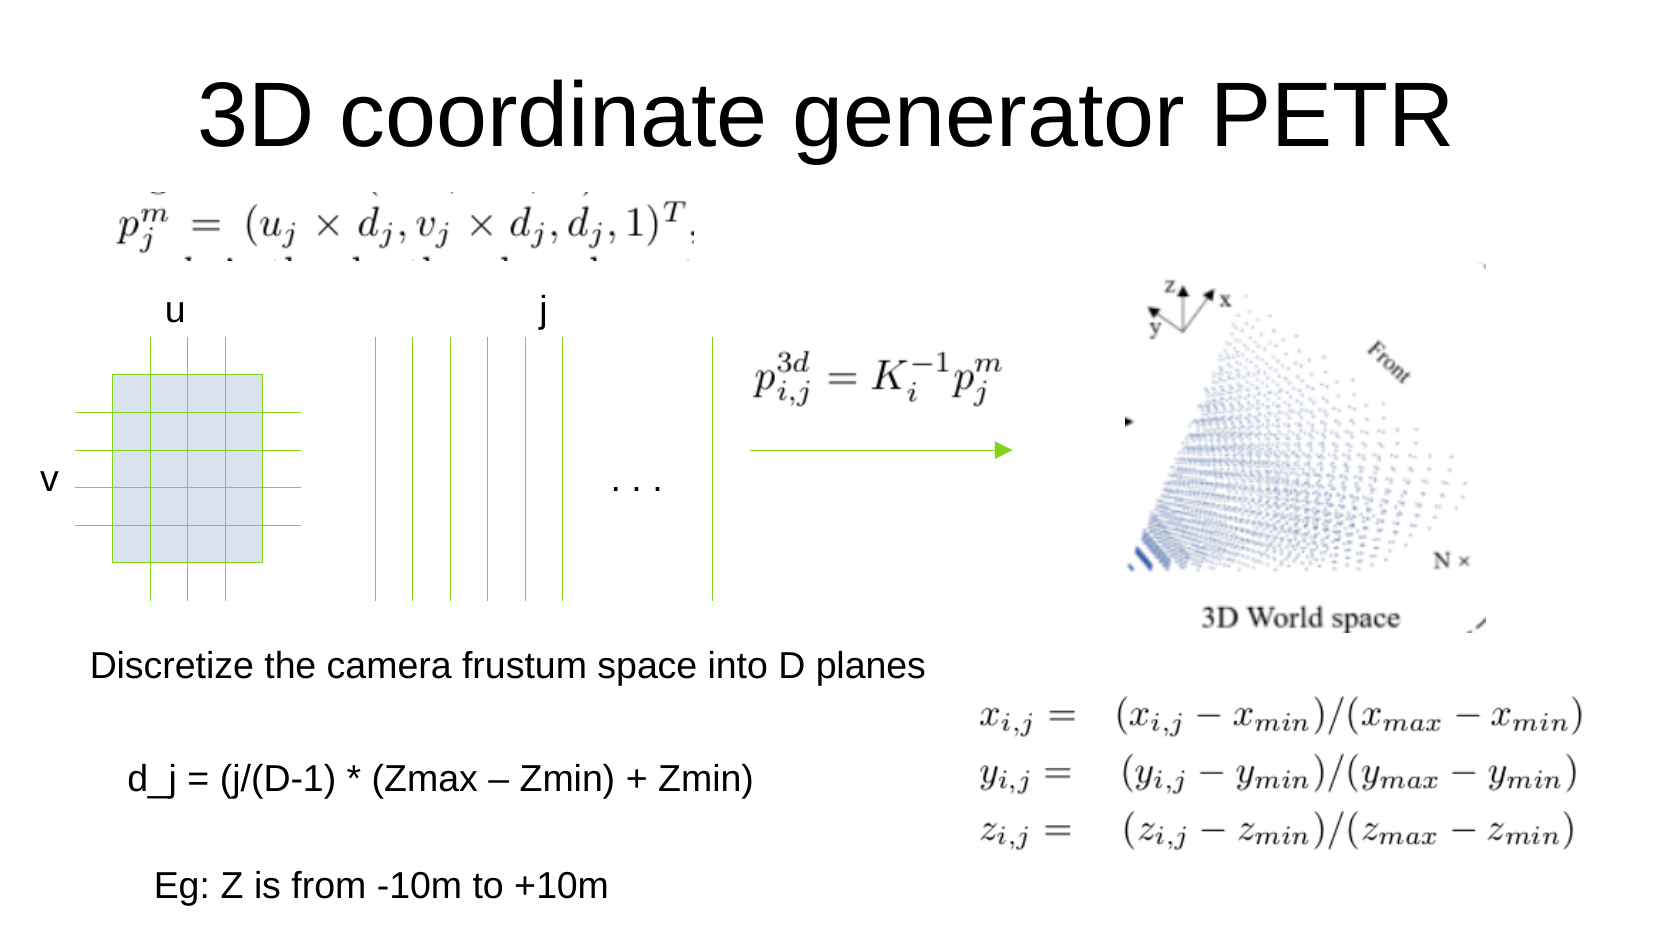

# 3D coordinate generator PETR
u
j
v
. . .
Discretize the camera frustum space into D planes
d_j = (j/(D-1) * (Zmax – Zmin) + Zmin)
Eg: Z is from -10m to +10m